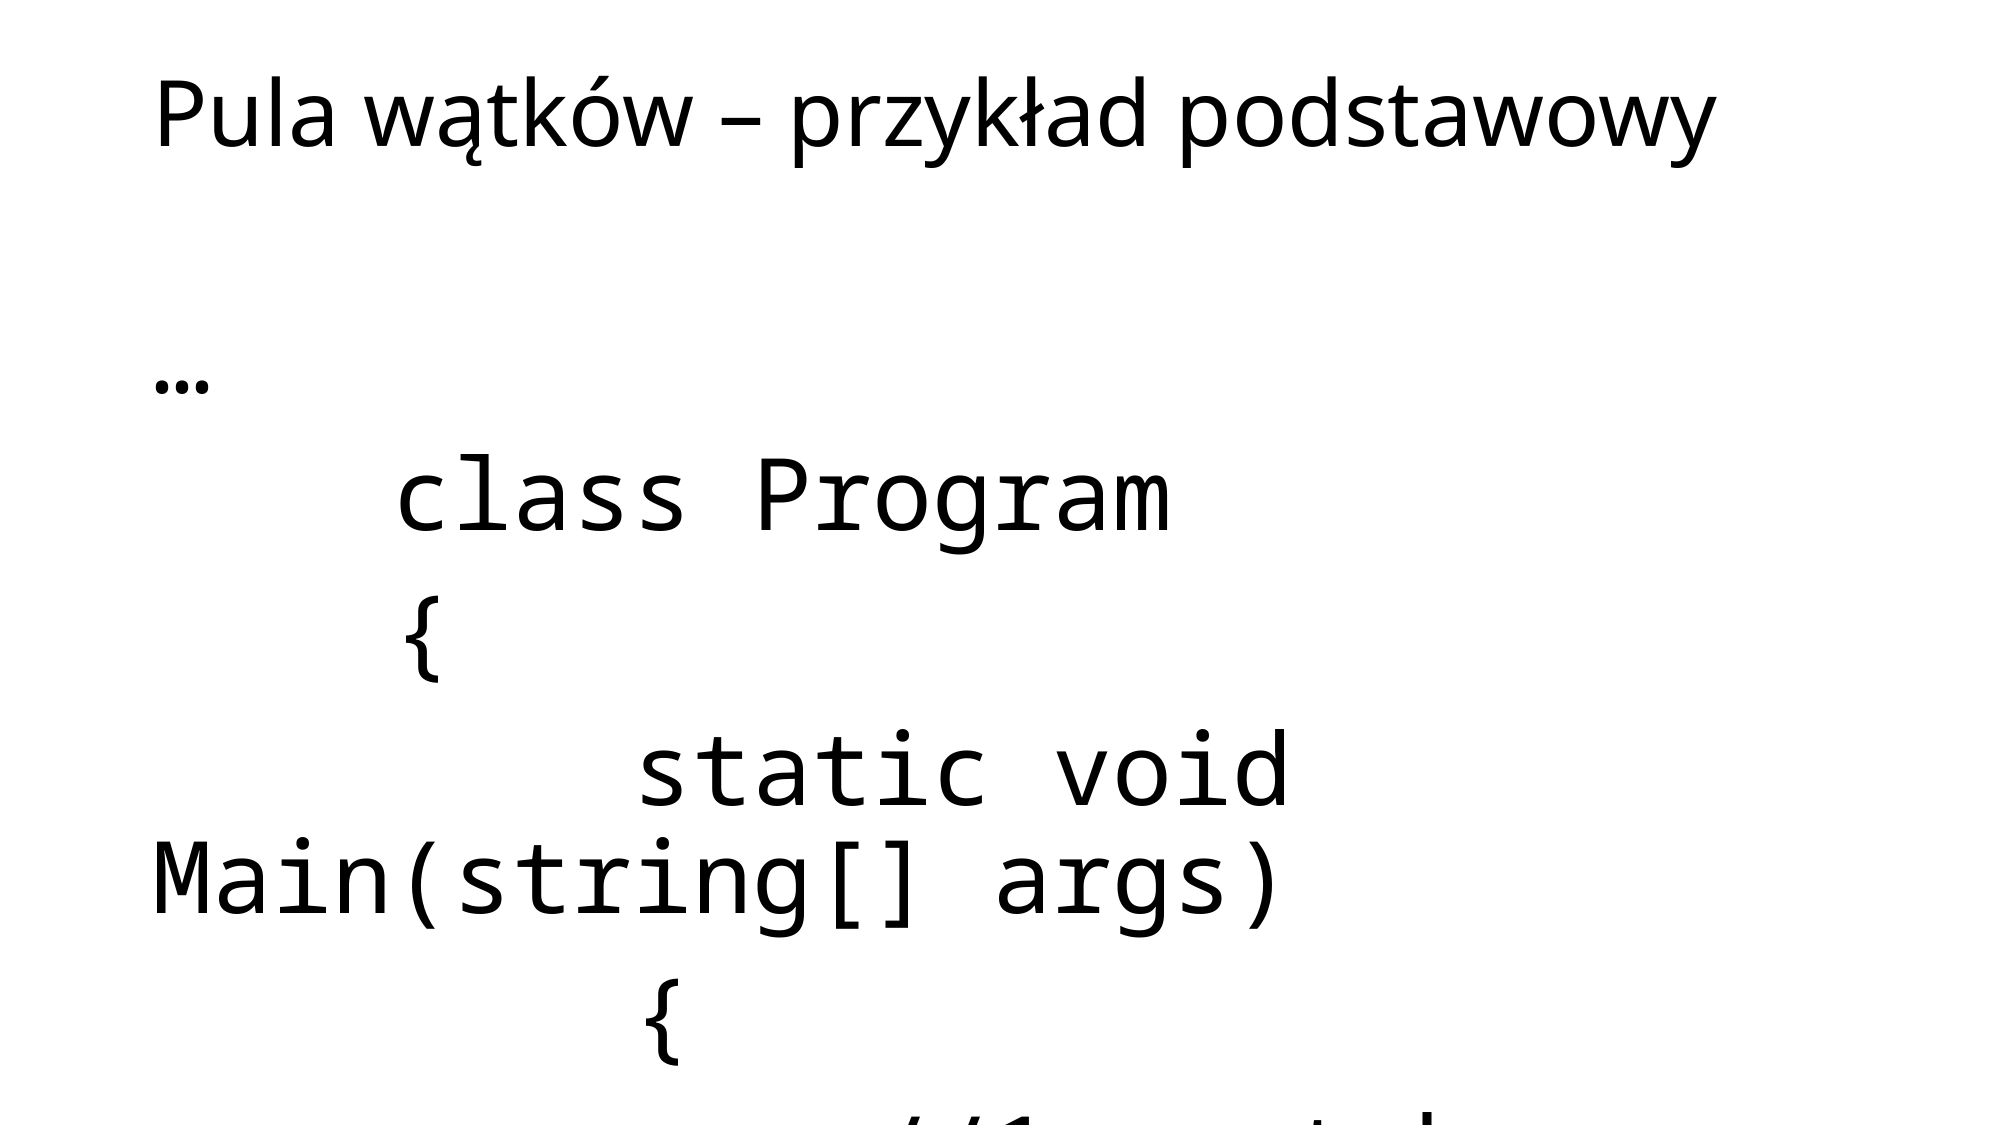

# Pula wątków – przykład podstawowy
…
 class Program
 {
 static void Main(string[] args)
 {
 //1. wątek główny
 //2. dodanie do kolejki obsługującej wątki nowej pozycji
 ThreadPool.QueueUserWorkItem(ThreadProc);
 //3. kolejka obsługująca wątki uruchamia dodany wątek
 //5. wątek główny nie czeka na zakończenie dodanego wątku i zamyka program
 }
 static void ThreadProc(Object stateInfo)
 {
 //4. Rozpoczęcie wykonywania nowego wątku
 }
 }
…